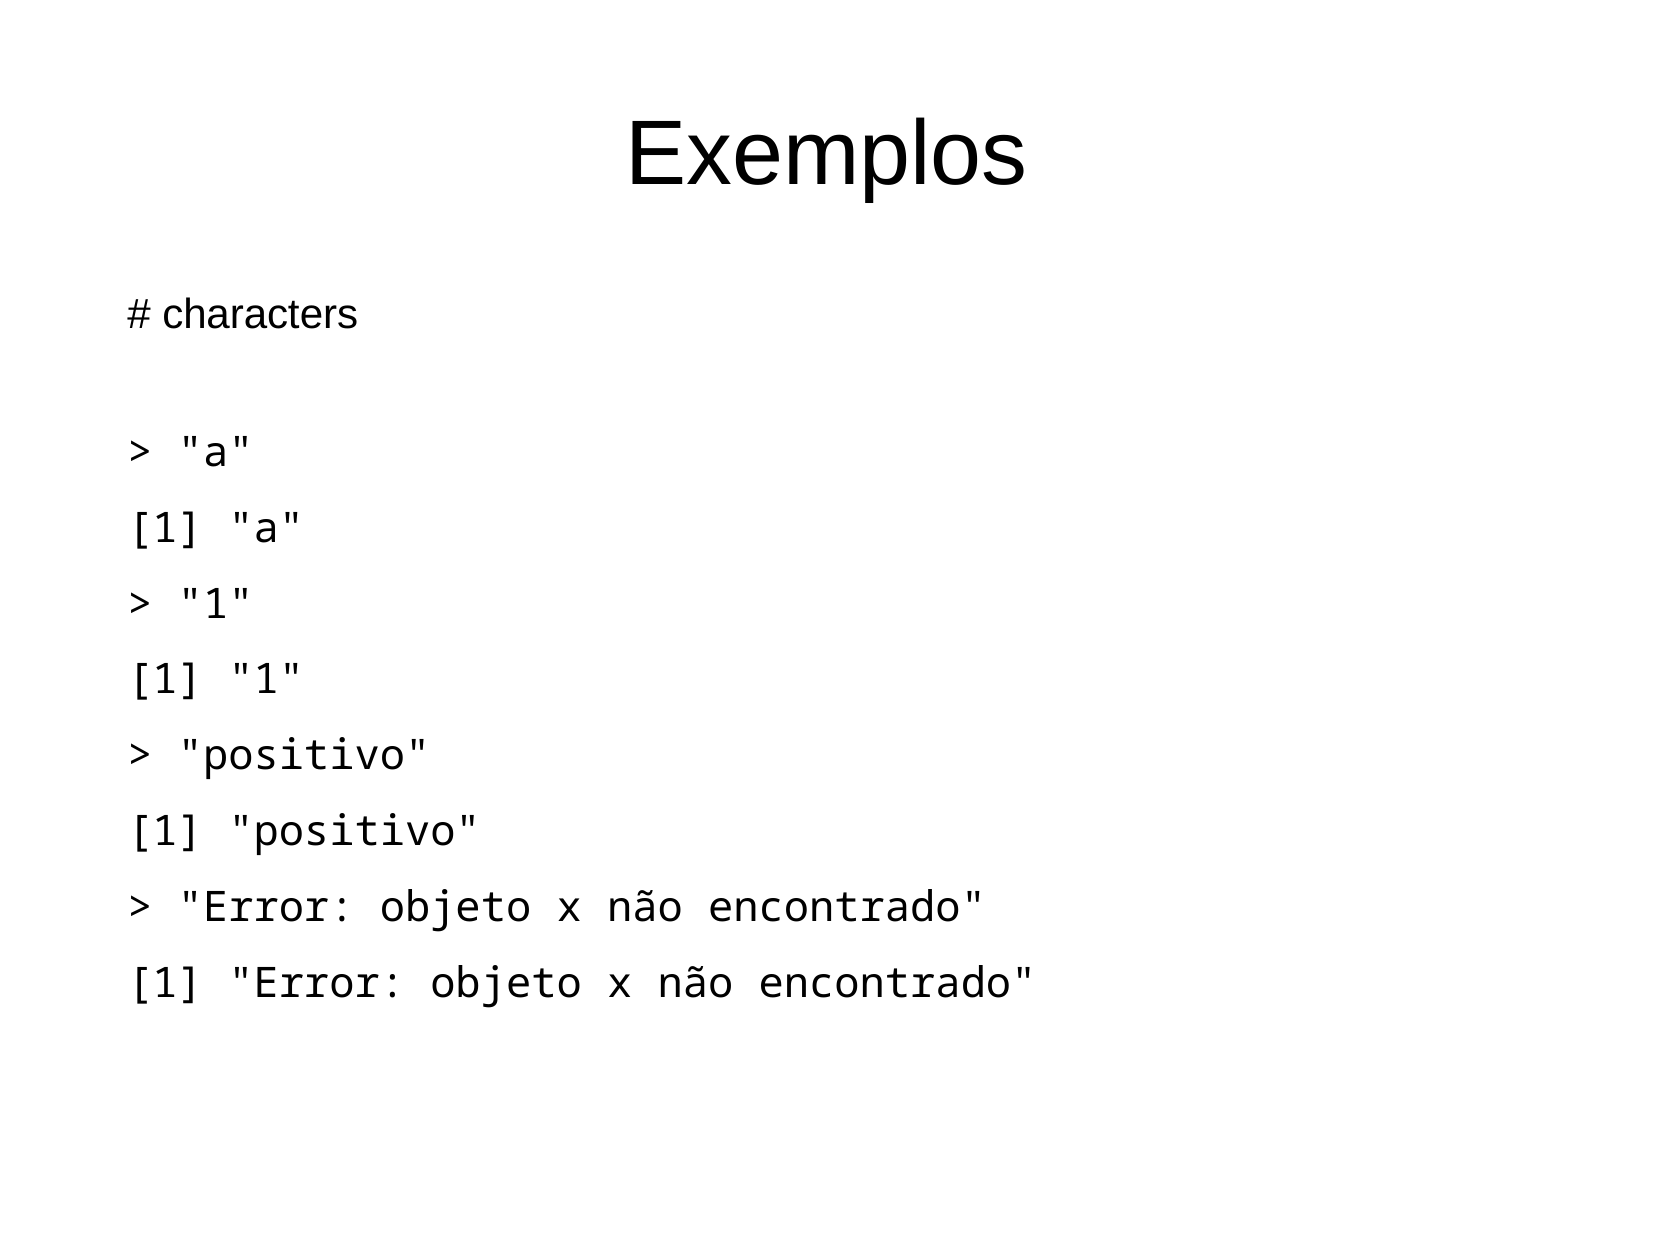

# Exemplos
# characters
> "a"
[1] "a"
> "1"
[1] "1"
> "positivo"
[1] "positivo"
> "Error: objeto x não encontrado"
[1] "Error: objeto x não encontrado"